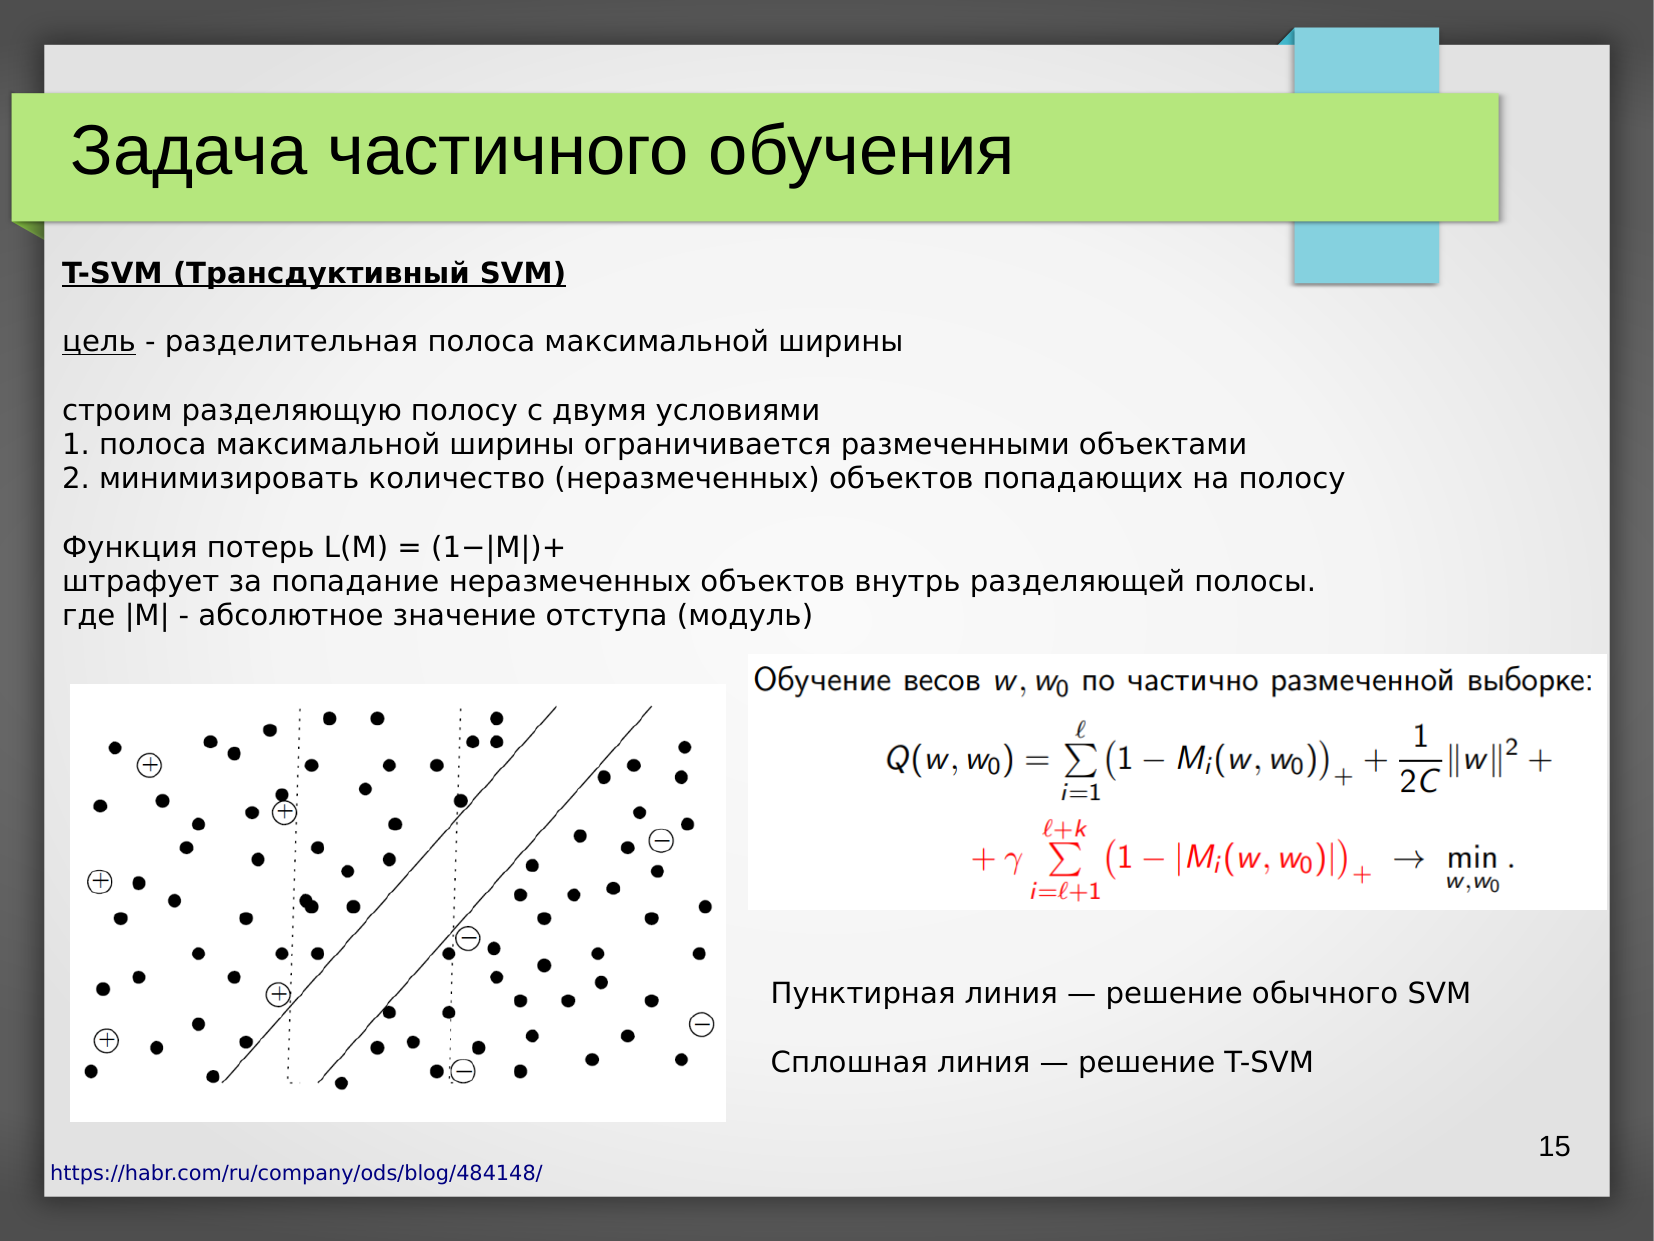

# Задача частичного обучения
T-SVM (Трансдуктивный SVM)
цель - разделительная полоса максимальной ширины
строим разделяющую полосу с двумя условиями
1. полоса максимальной ширины ограничивается размеченными объектами
2. минимизировать количество (неразмеченных) объектов попадающих на полосу
Функция потерь L(M) = (1−|M|)+
штрафует за попадание неразмеченных объектов внутрь разделяющей полосы.
где |M| - абсолютное значение отступа (модуль)
Пунктирная линия — решение обычного SVM
Сплошная линия — решение T-SVM
15
https://habr.com/ru/company/ods/blog/484148/